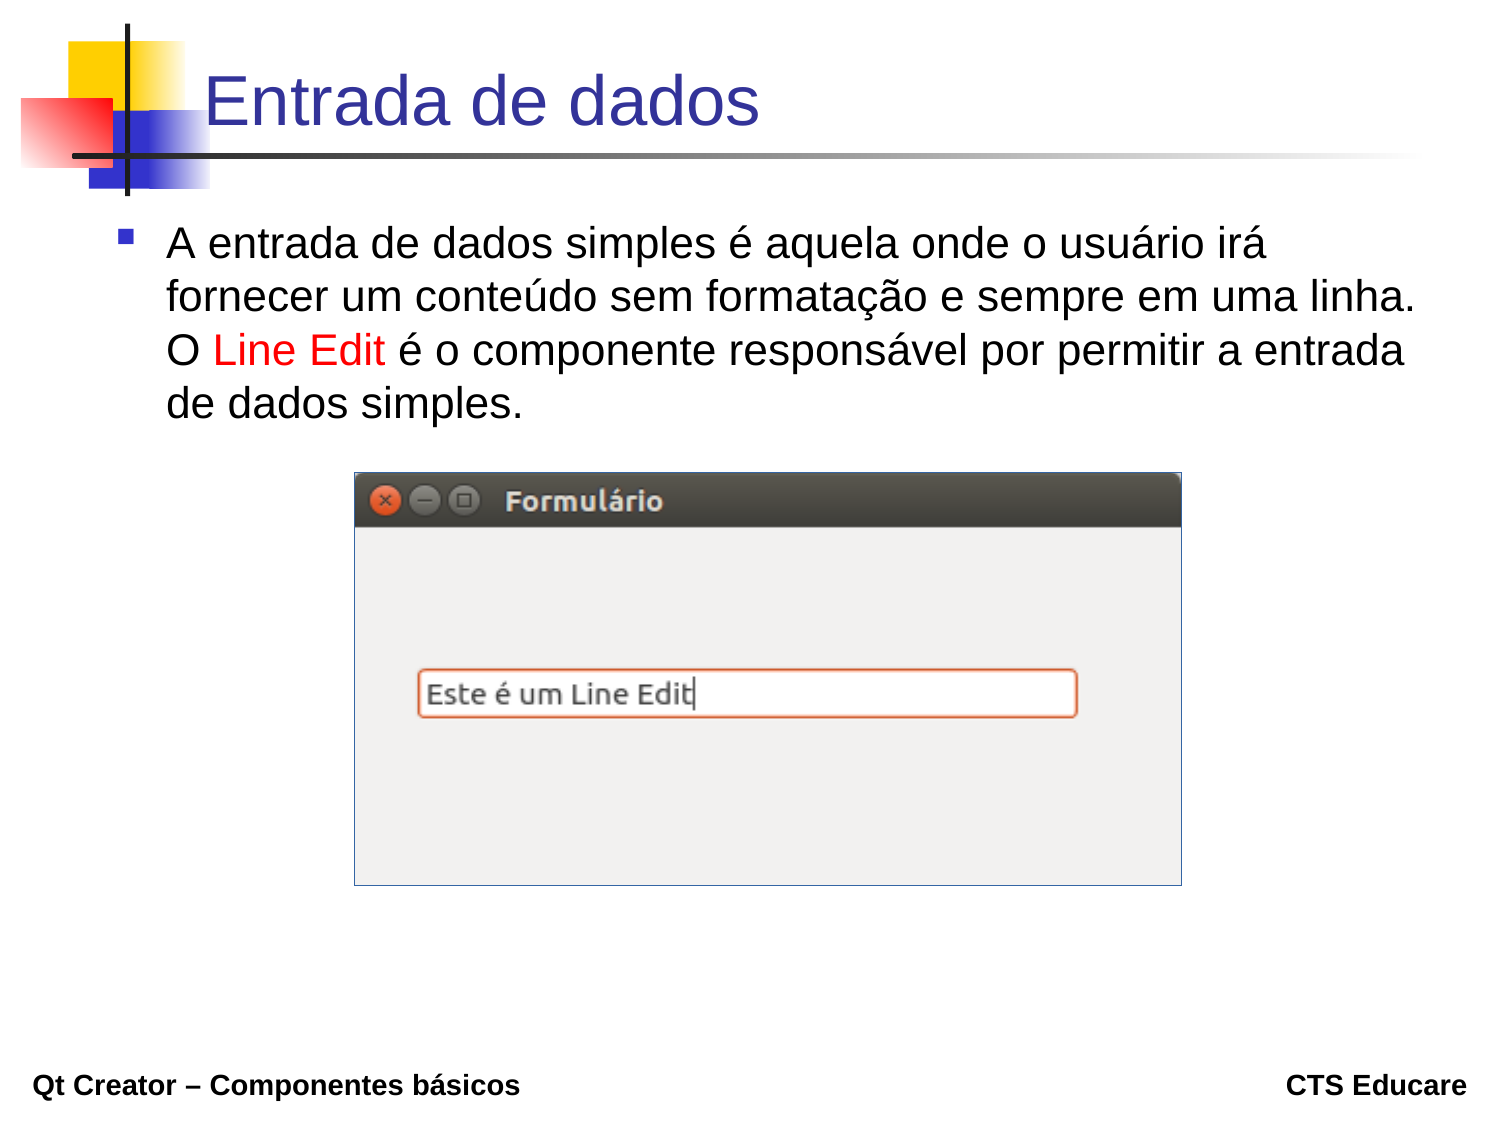

# Entrada de dados
A entrada de dados simples é aquela onde o usuário irá fornecer um conteúdo sem formatação e sempre em uma linha. O Line Edit é o componente responsável por permitir a entrada de dados simples.